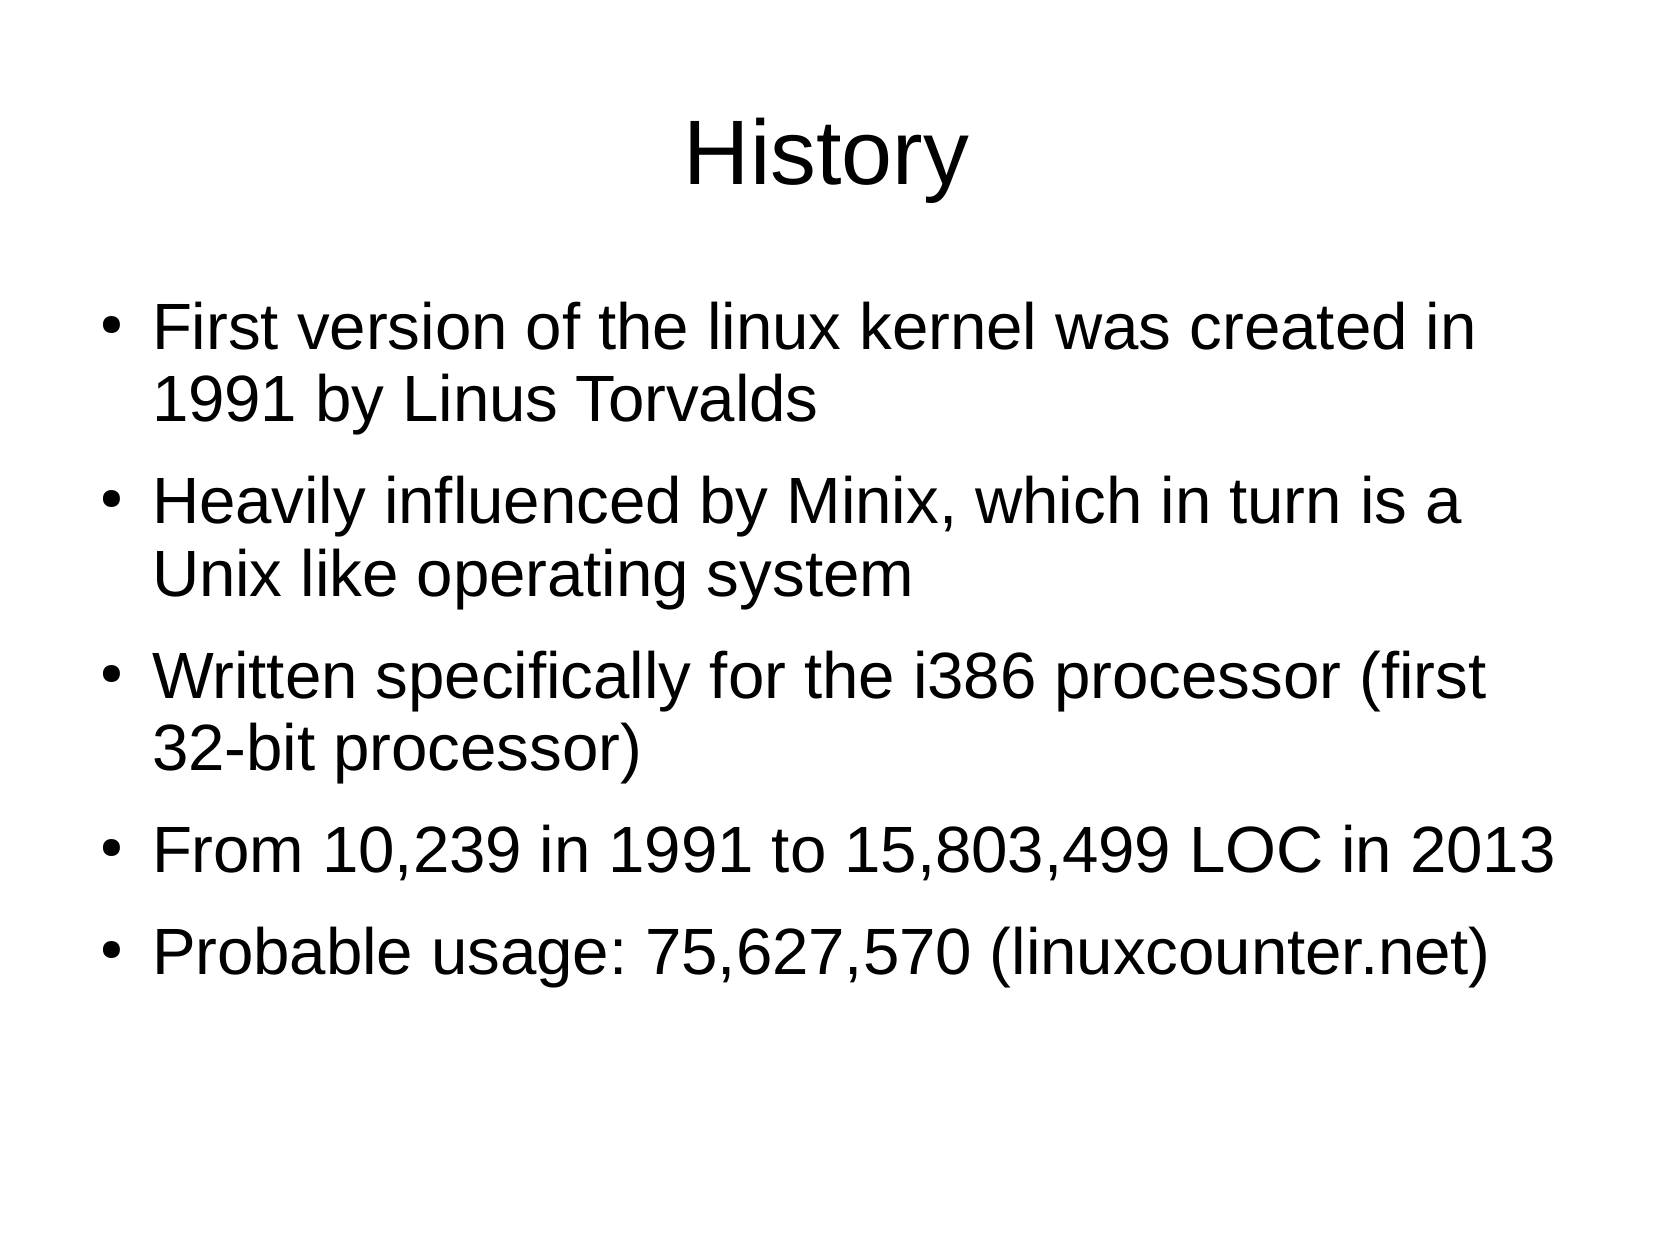

# History
First version of the linux kernel was created in 1991 by Linus Torvalds
Heavily influenced by Minix, which in turn is a Unix like operating system
Written specifically for the i386 processor (first 32-bit processor)
From 10,239 in 1991 to 15,803,499 LOC in 2013
Probable usage: 75,627,570 (linuxcounter.net)